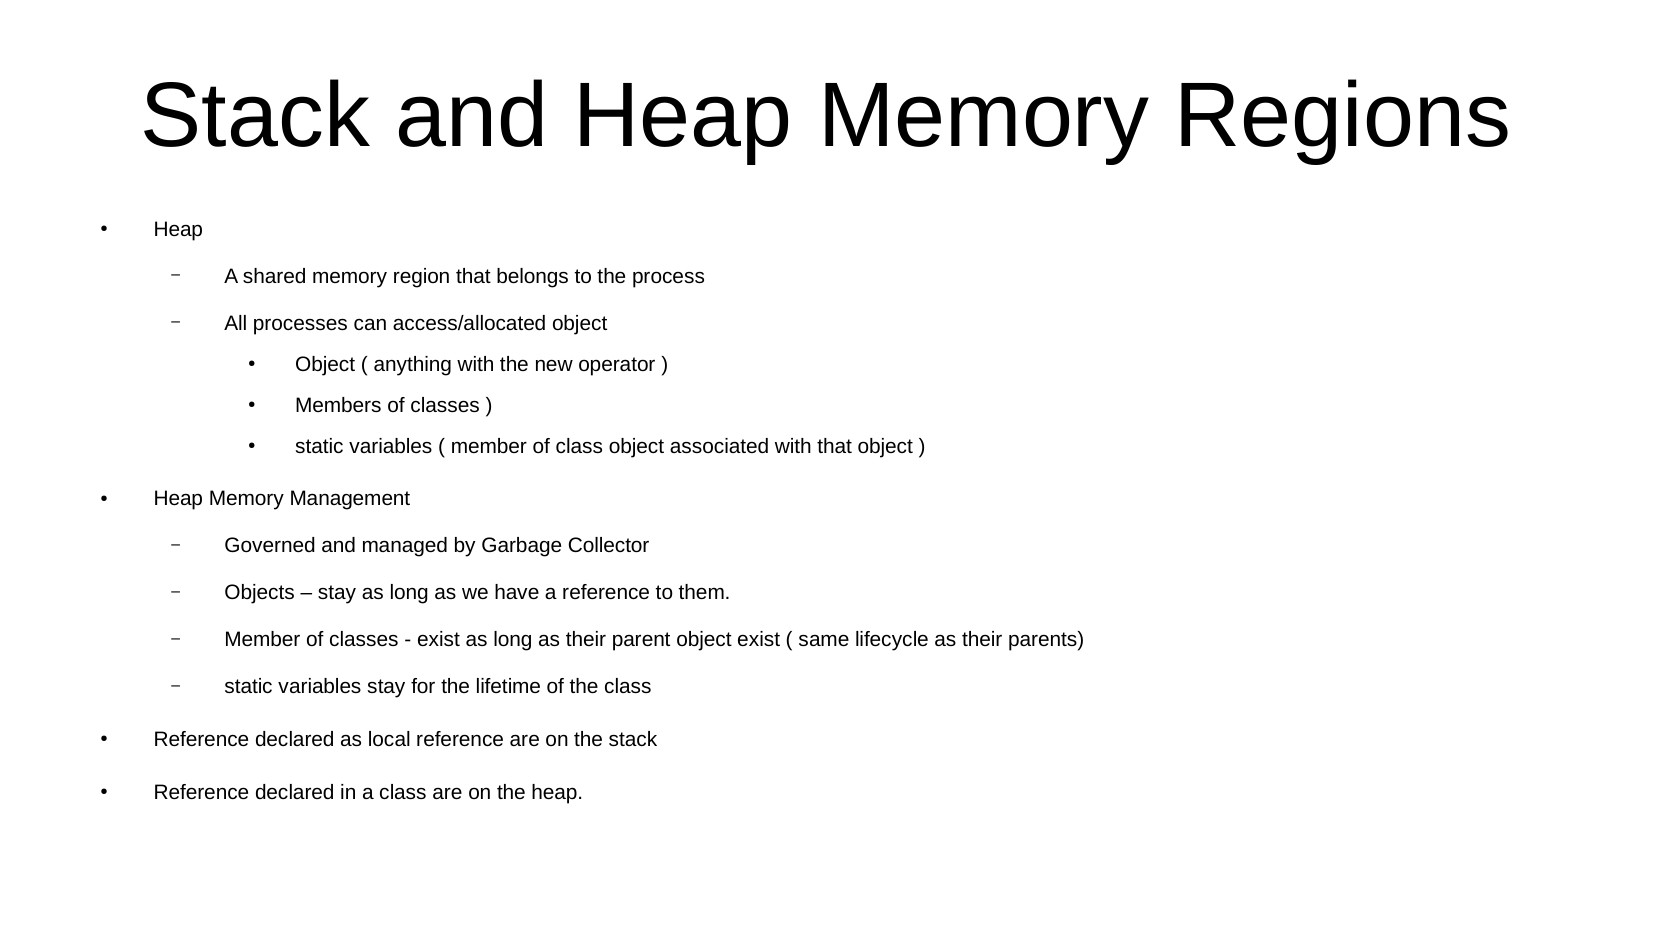

# Stack and Heap Memory Regions
Heap
A shared memory region that belongs to the process
All processes can access/allocated object
Object ( anything with the new operator )
Members of classes )
static variables ( member of class object associated with that object )
Heap Memory Management
Governed and managed by Garbage Collector
Objects – stay as long as we have a reference to them.
Member of classes - exist as long as their parent object exist ( same lifecycle as their parents)
static variables stay for the lifetime of the class
Reference declared as local reference are on the stack
Reference declared in a class are on the heap.